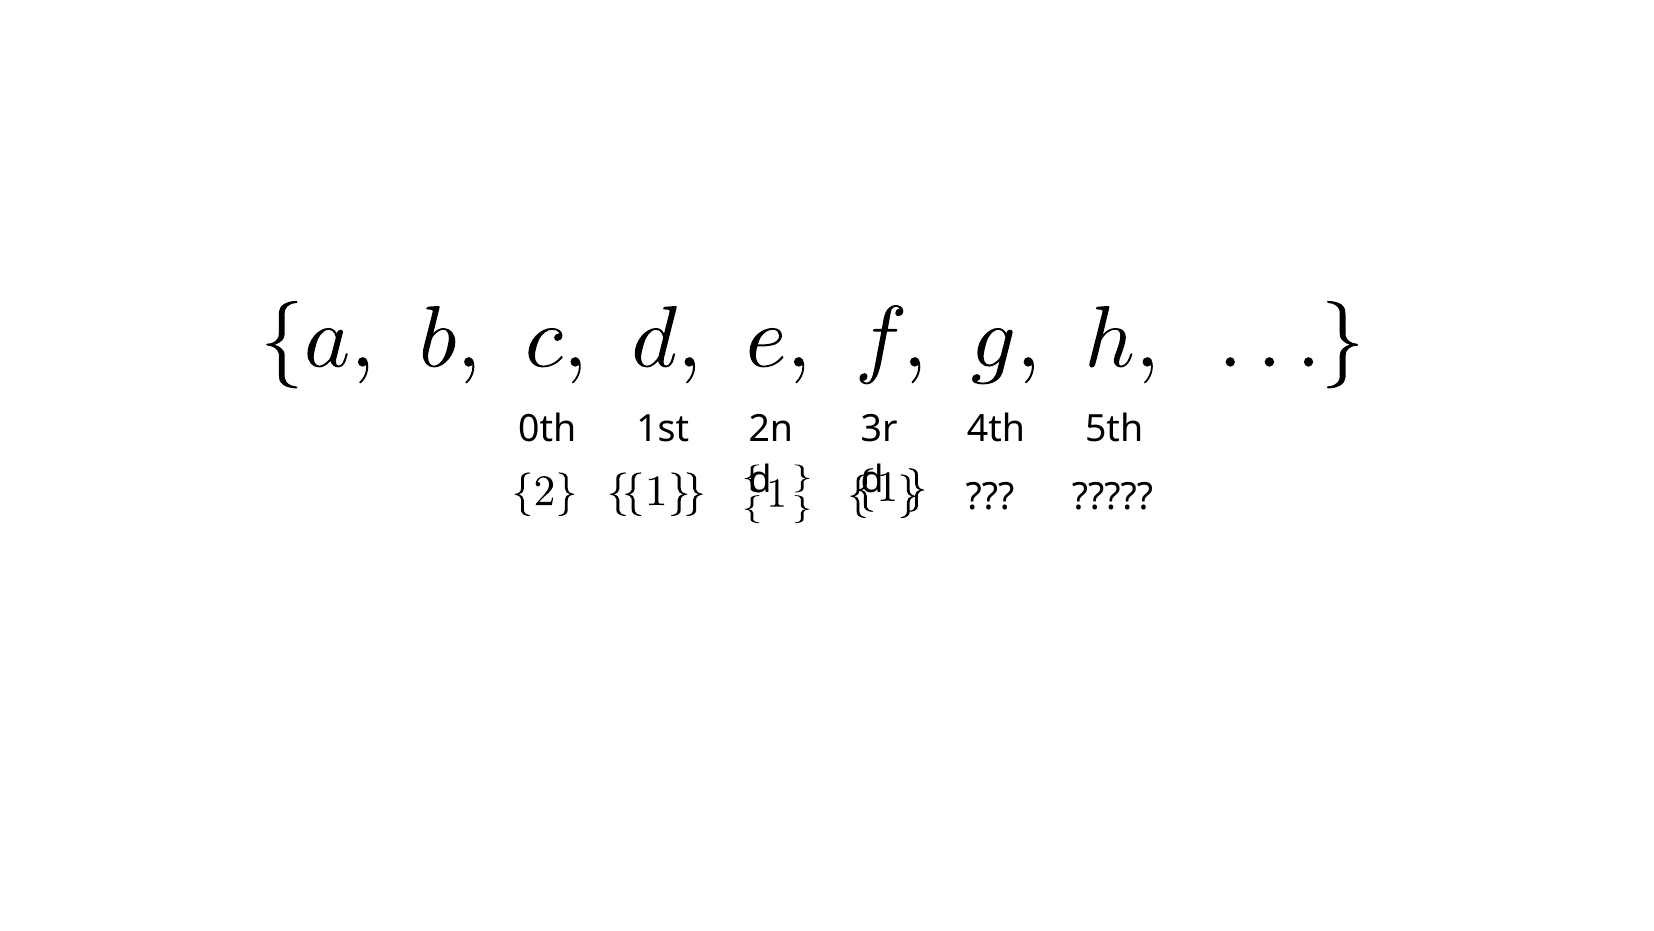

0th
1st
2nd
3rd
4th
5th
???
?????